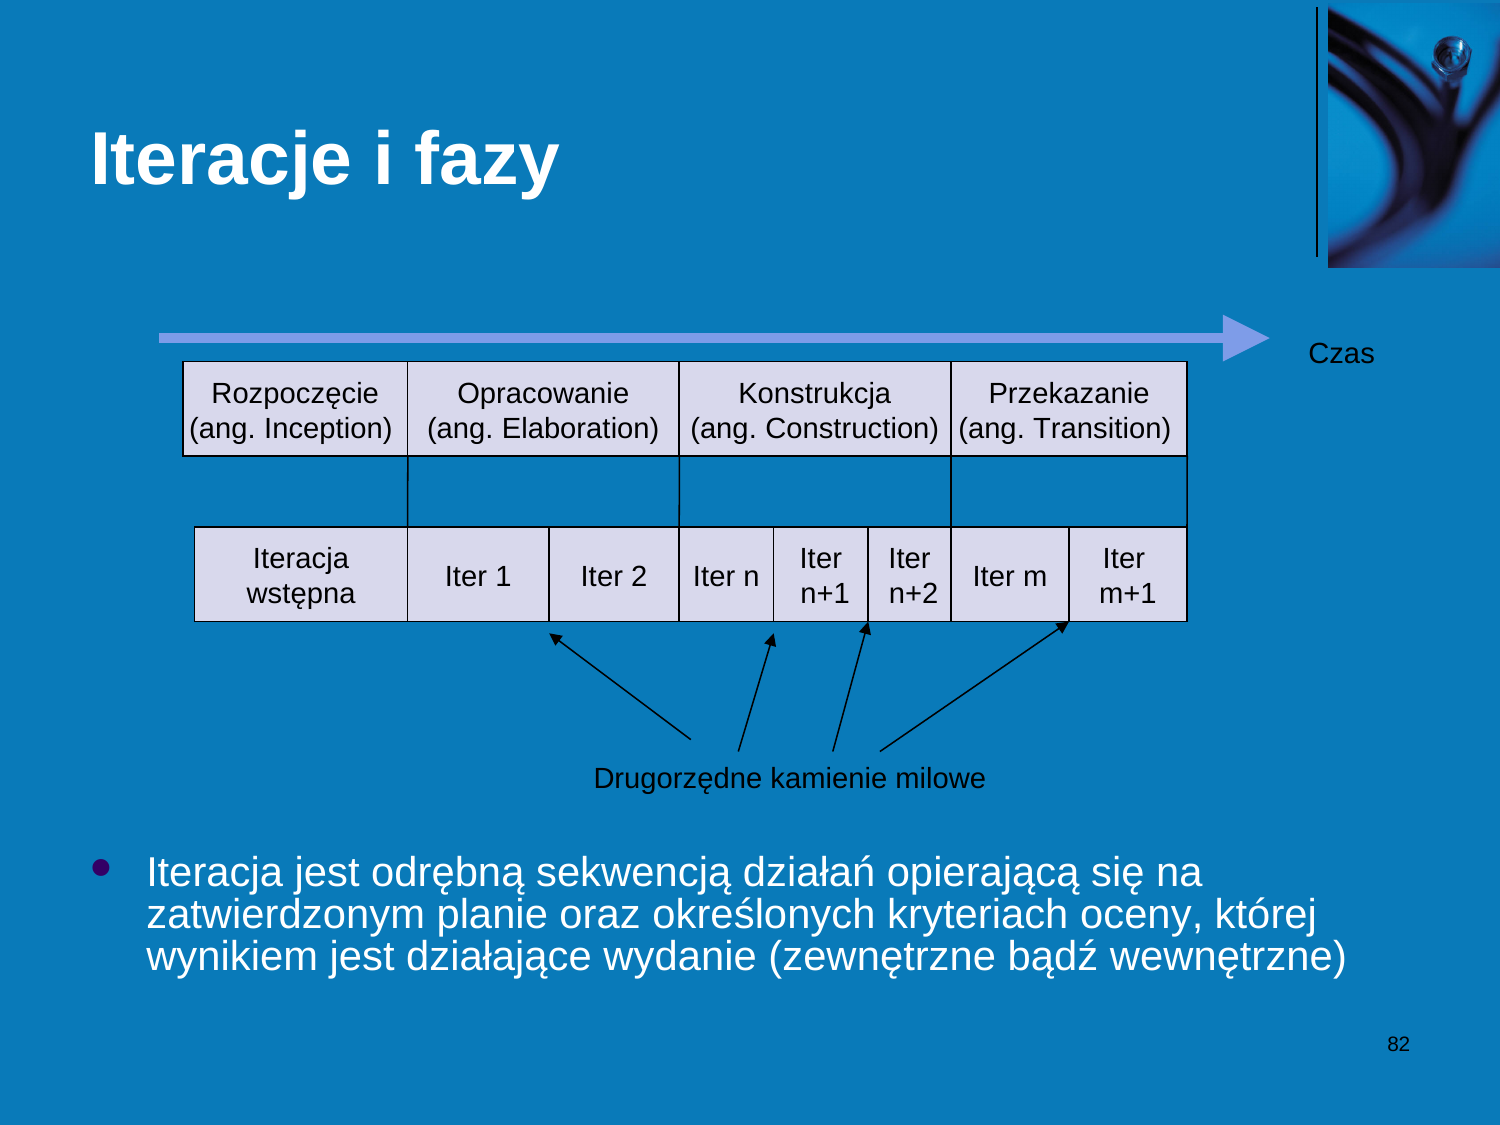

# Iteracje i fazy
Czas
Rozpoczęcie
(ang. Inception)
Opracowanie
(ang. Elaboration)
Konstrukcja
(ang. Construction)
Przekazanie
(ang. Transition)
Iteracja
wstępna
Iter 1
Iter 2
Iter n
Iter
 n+1
Iter
 n+2
Iter m
Iter
m+1
Drugorzędne kamienie milowe
Iteracja jest odrębną sekwencją działań opierającą się na zatwierdzonym planie oraz określonych kryteriach oceny, której wynikiem jest działające wydanie (zewnętrzne bądź wewnętrzne)
82